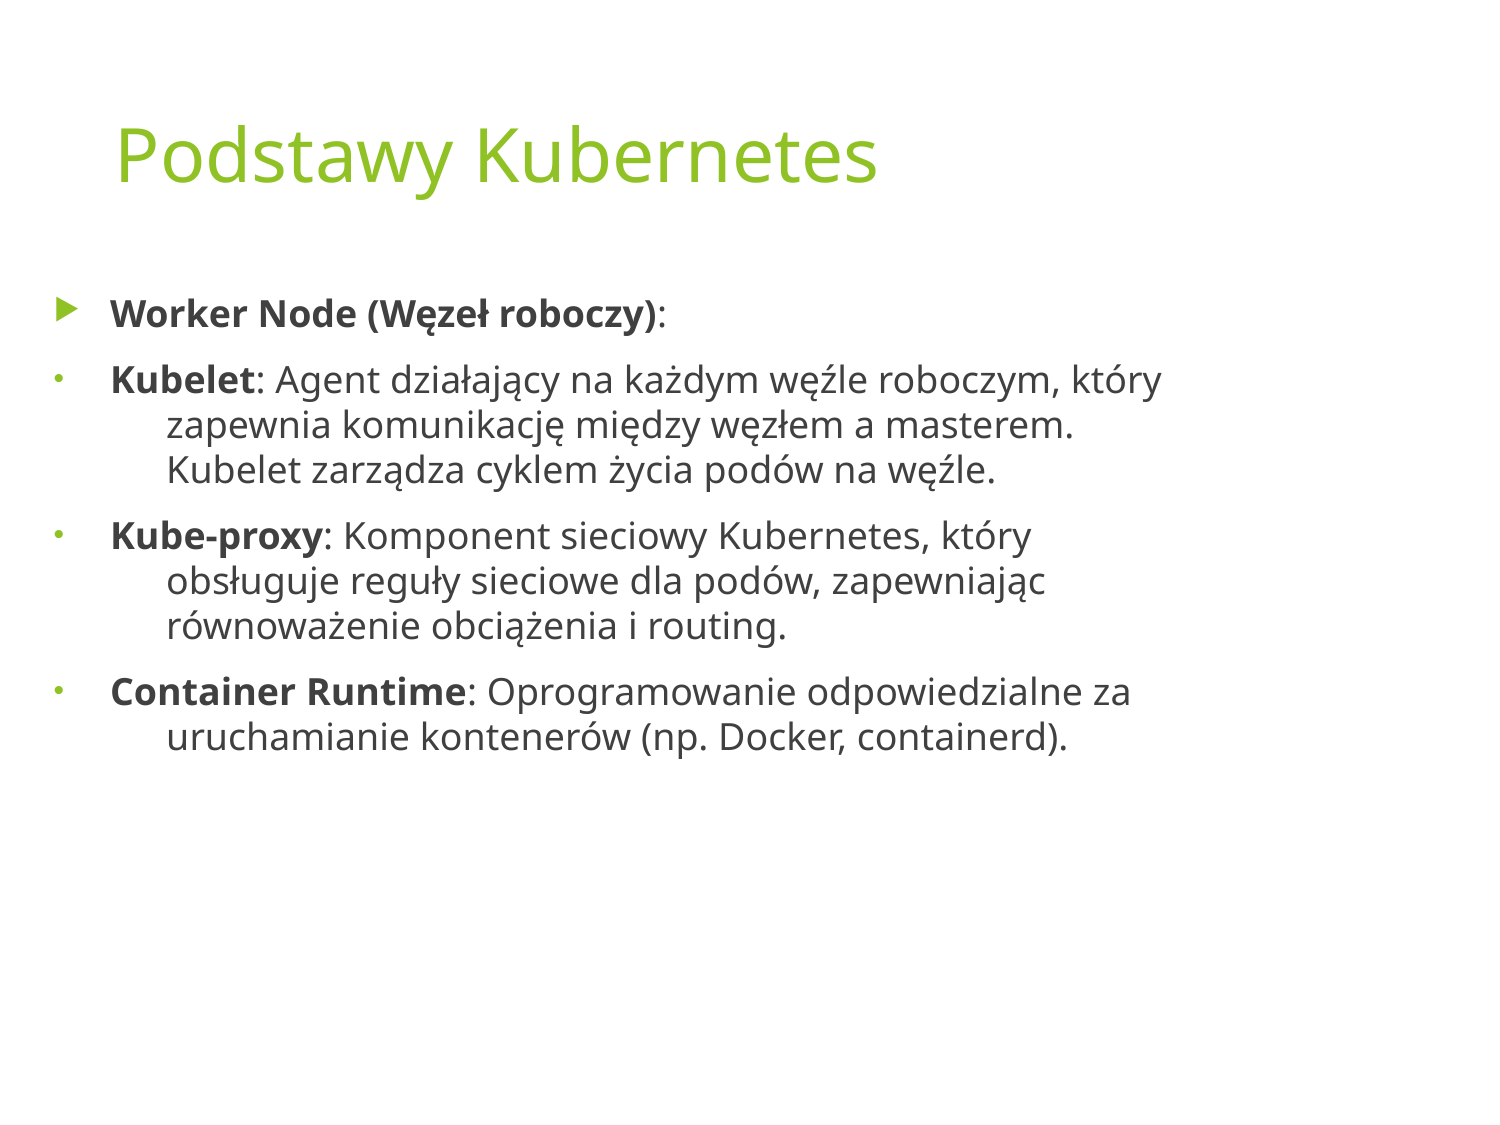

# Podstawy Kubernetes
Worker Node (Węzeł roboczy):
Kubelet: Agent działający na każdym węźle roboczym, który zapewnia komunikację między węzłem a masterem. Kubelet zarządza cyklem życia podów na węźle.
Kube-proxy: Komponent sieciowy Kubernetes, który obsługuje reguły sieciowe dla podów, zapewniając równoważenie obciążenia i routing.
Container Runtime: Oprogramowanie odpowiedzialne za uruchamianie kontenerów (np. Docker, containerd).